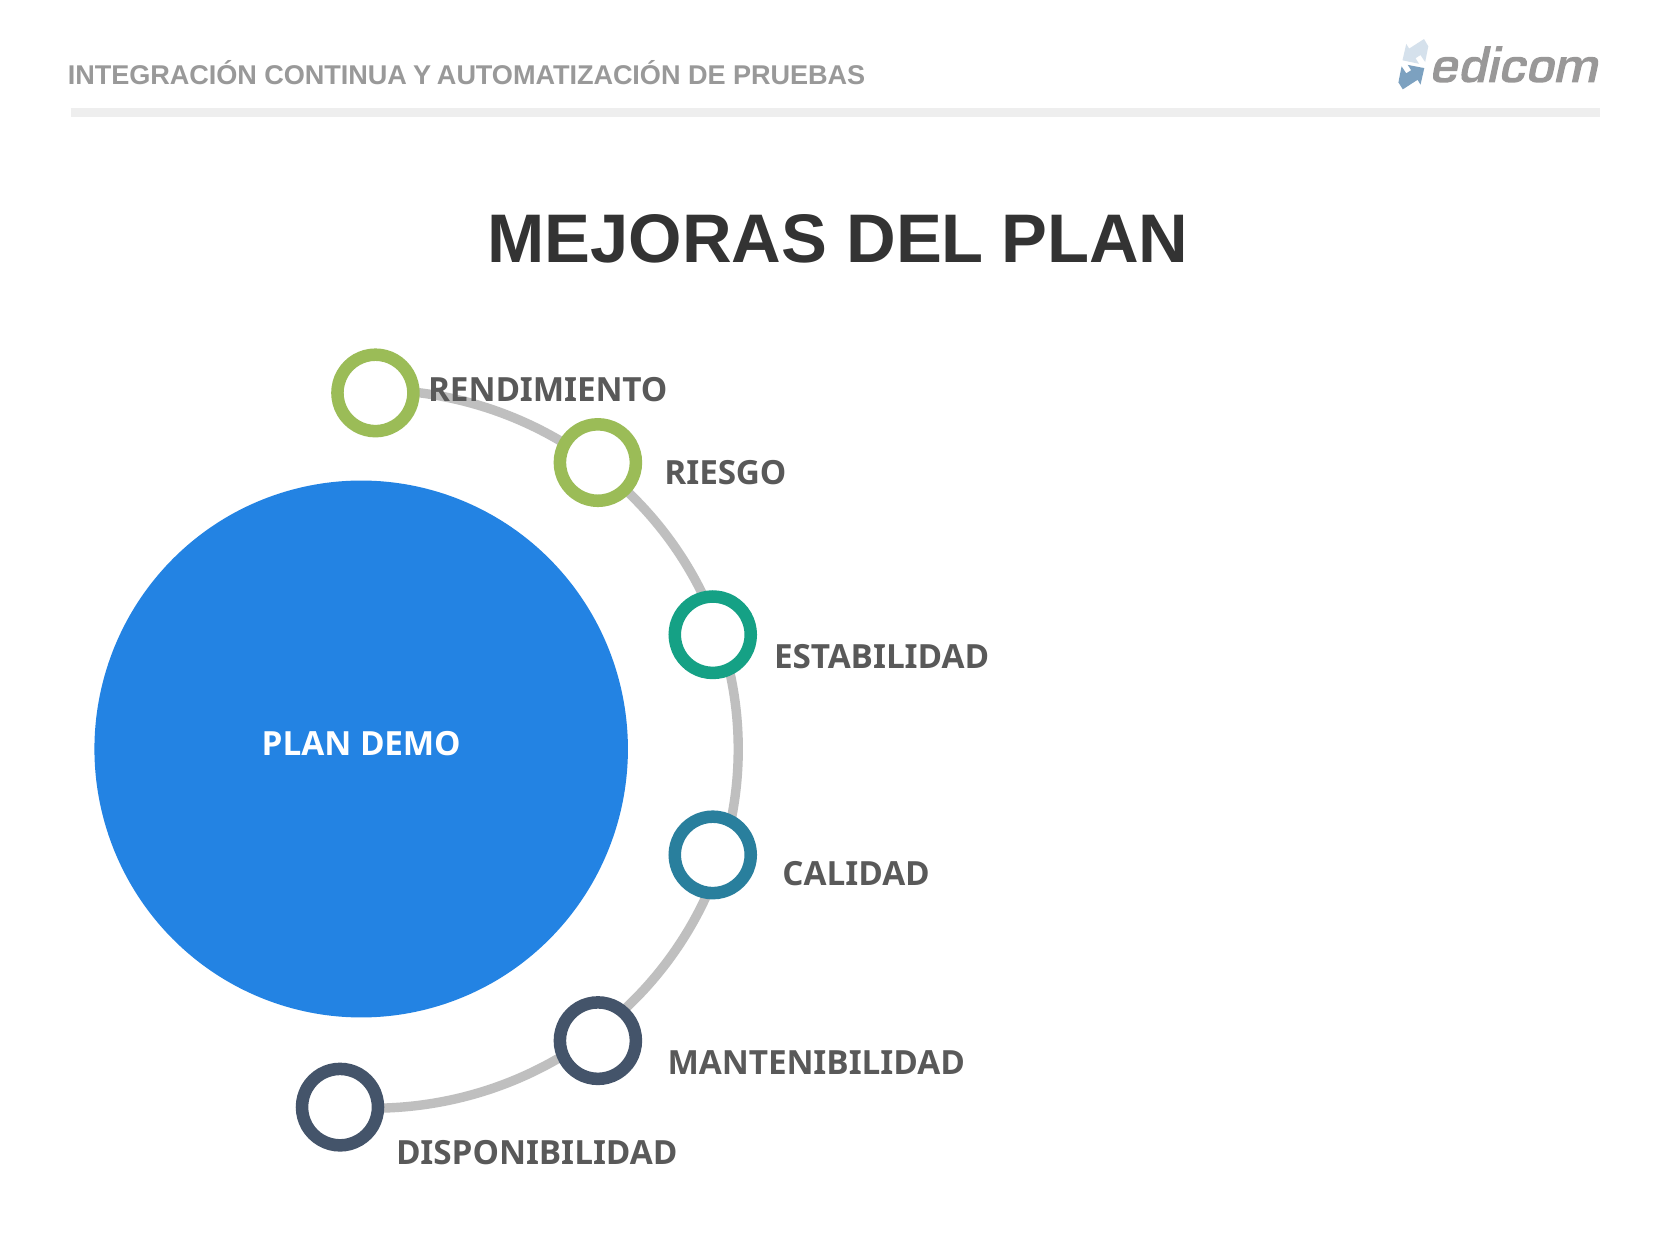

# MEJORAS DEL PLAN
RENDIMIENTO
RIESGO
PLAN DEMO
ESTABILIDAD
CALIDAD
MANTENIBILIDAD
DISPONIBILIDAD